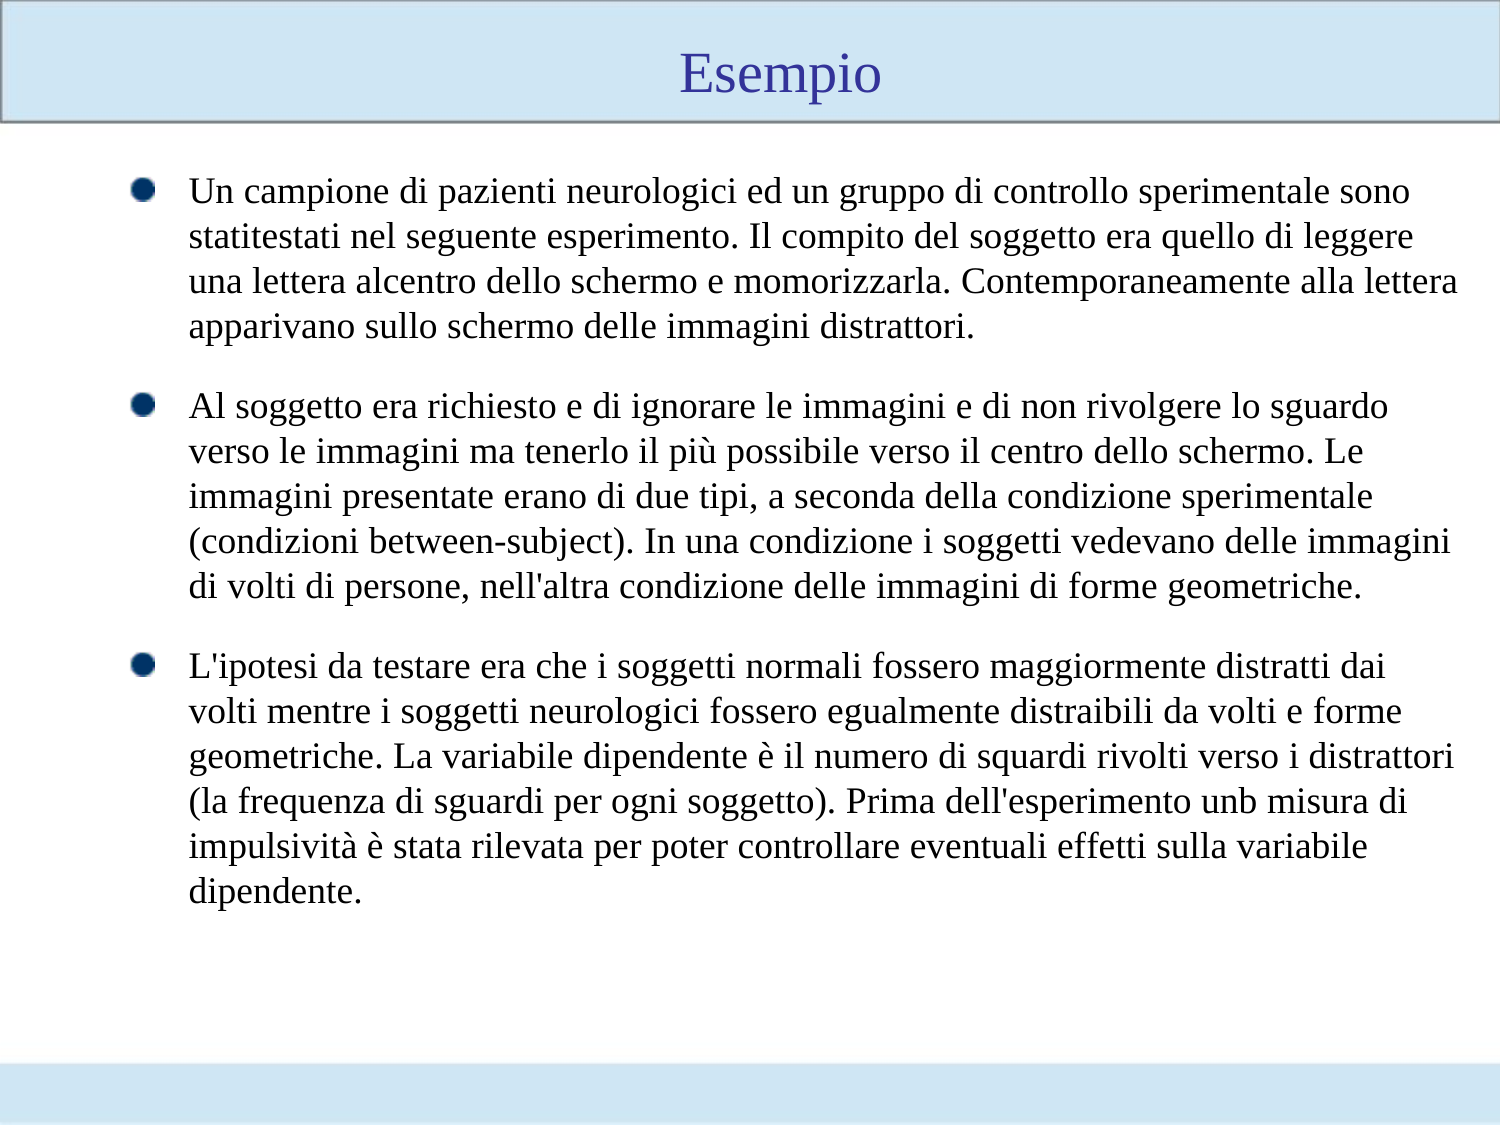

# Esempio
Un campione di pazienti neurologici ed un gruppo di controllo sperimentale sono statitestati nel seguente esperimento. Il compito del soggetto era quello di leggere una lettera alcentro dello schermo e momorizzarla. Contemporaneamente alla lettera apparivano sullo schermo delle immagini distrattori.
Al soggetto era richiesto e di ignorare le immagini e di non rivolgere lo sguardo verso le immagini ma tenerlo il più possibile verso il centro dello schermo. Le immagini presentate erano di due tipi, a seconda della condizione sperimentale (condizioni between-subject). In una condizione i soggetti vedevano delle immagini di volti di persone, nell'altra condizione delle immagini di forme geometriche.
L'ipotesi da testare era che i soggetti normali fossero maggiormente distratti dai volti mentre i soggetti neurologici fossero egualmente distraibili da volti e forme geometriche. La variabile dipendente è il numero di squardi rivolti verso i distrattori (la frequenza di sguardi per ogni soggetto). Prima dell'esperimento unb misura di impulsività è stata rilevata per poter controllare eventuali effetti sulla variabile dipendente.